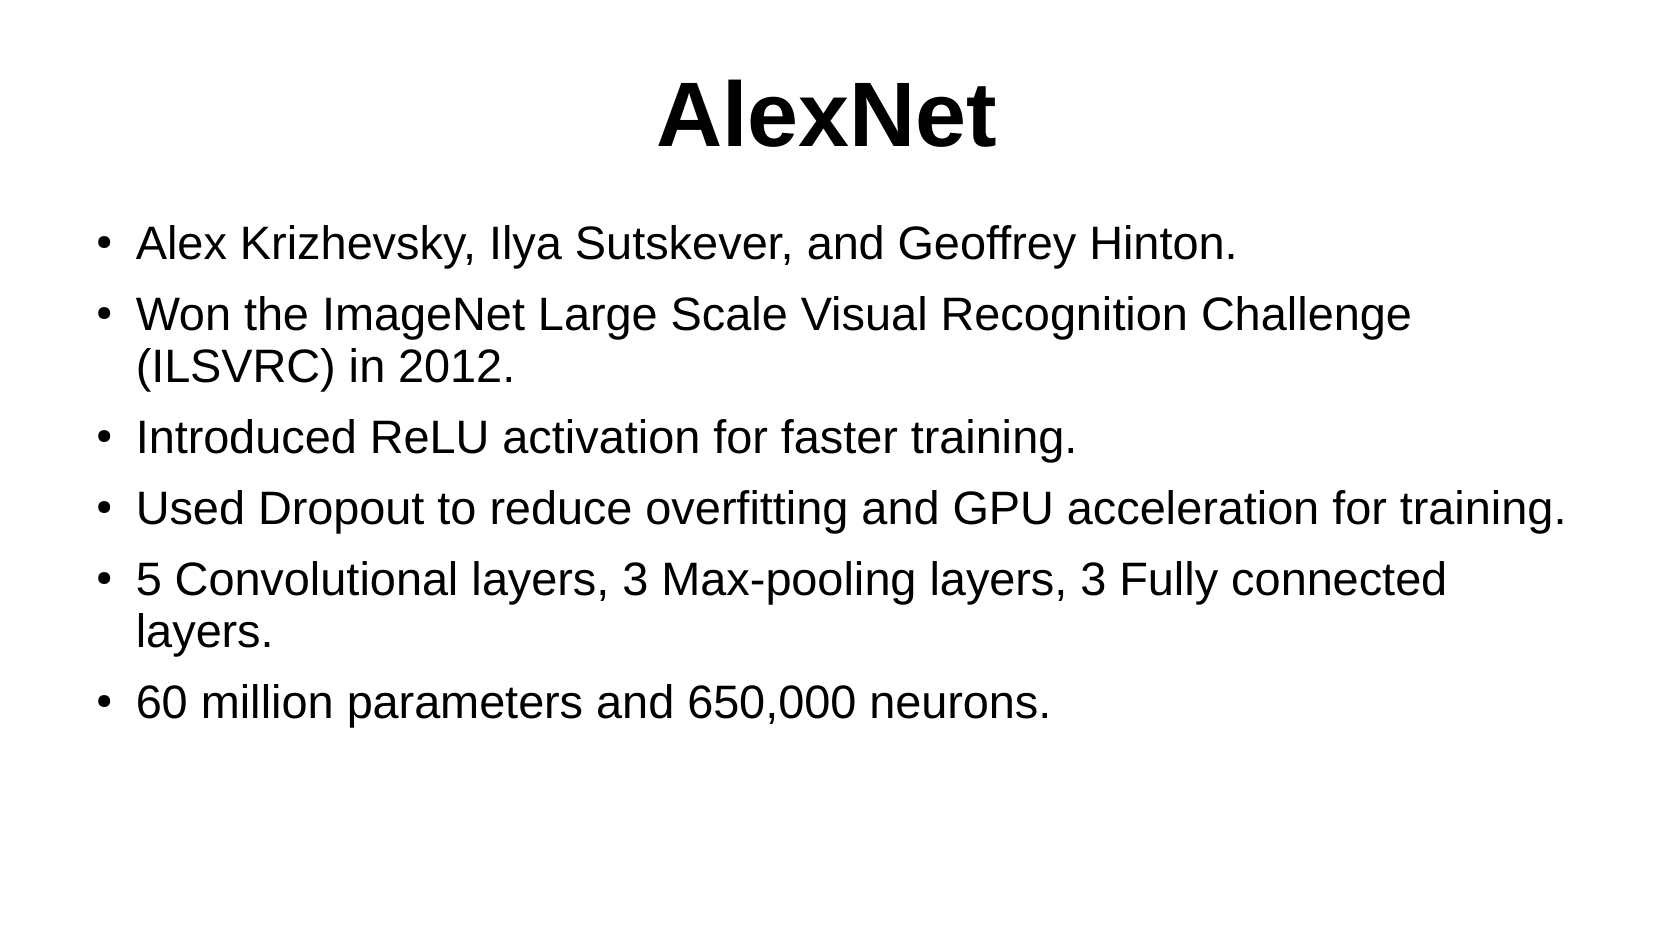

# AlexNet
Alex Krizhevsky, Ilya Sutskever, and Geoffrey Hinton.
Won the ImageNet Large Scale Visual Recognition Challenge (ILSVRC) in 2012.
Introduced ReLU activation for faster training.
Used Dropout to reduce overfitting and GPU acceleration for training.
5 Convolutional layers, 3 Max-pooling layers, 3 Fully connected layers.
60 million parameters and 650,000 neurons.